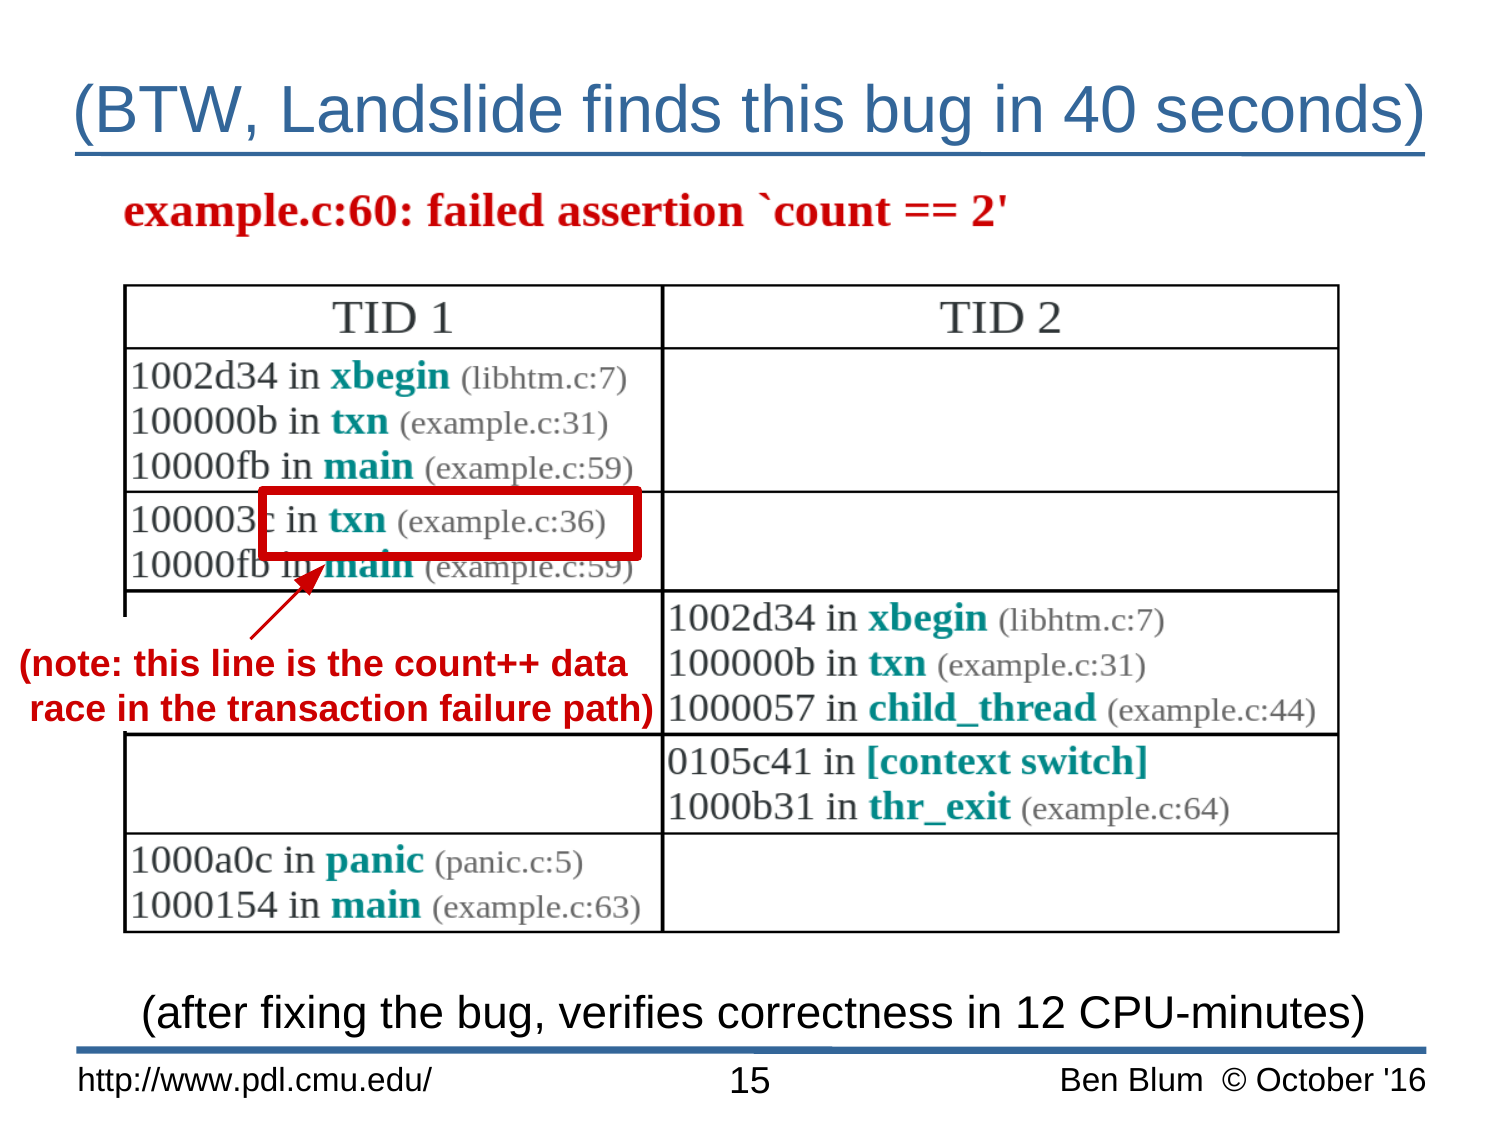

# (BTW, Landslide finds this bug in 40 seconds)
(note: this line is the count++ data
 race in the transaction failure path)
 (after fixing the bug, verifies correctness in 12 CPU-minutes)
15